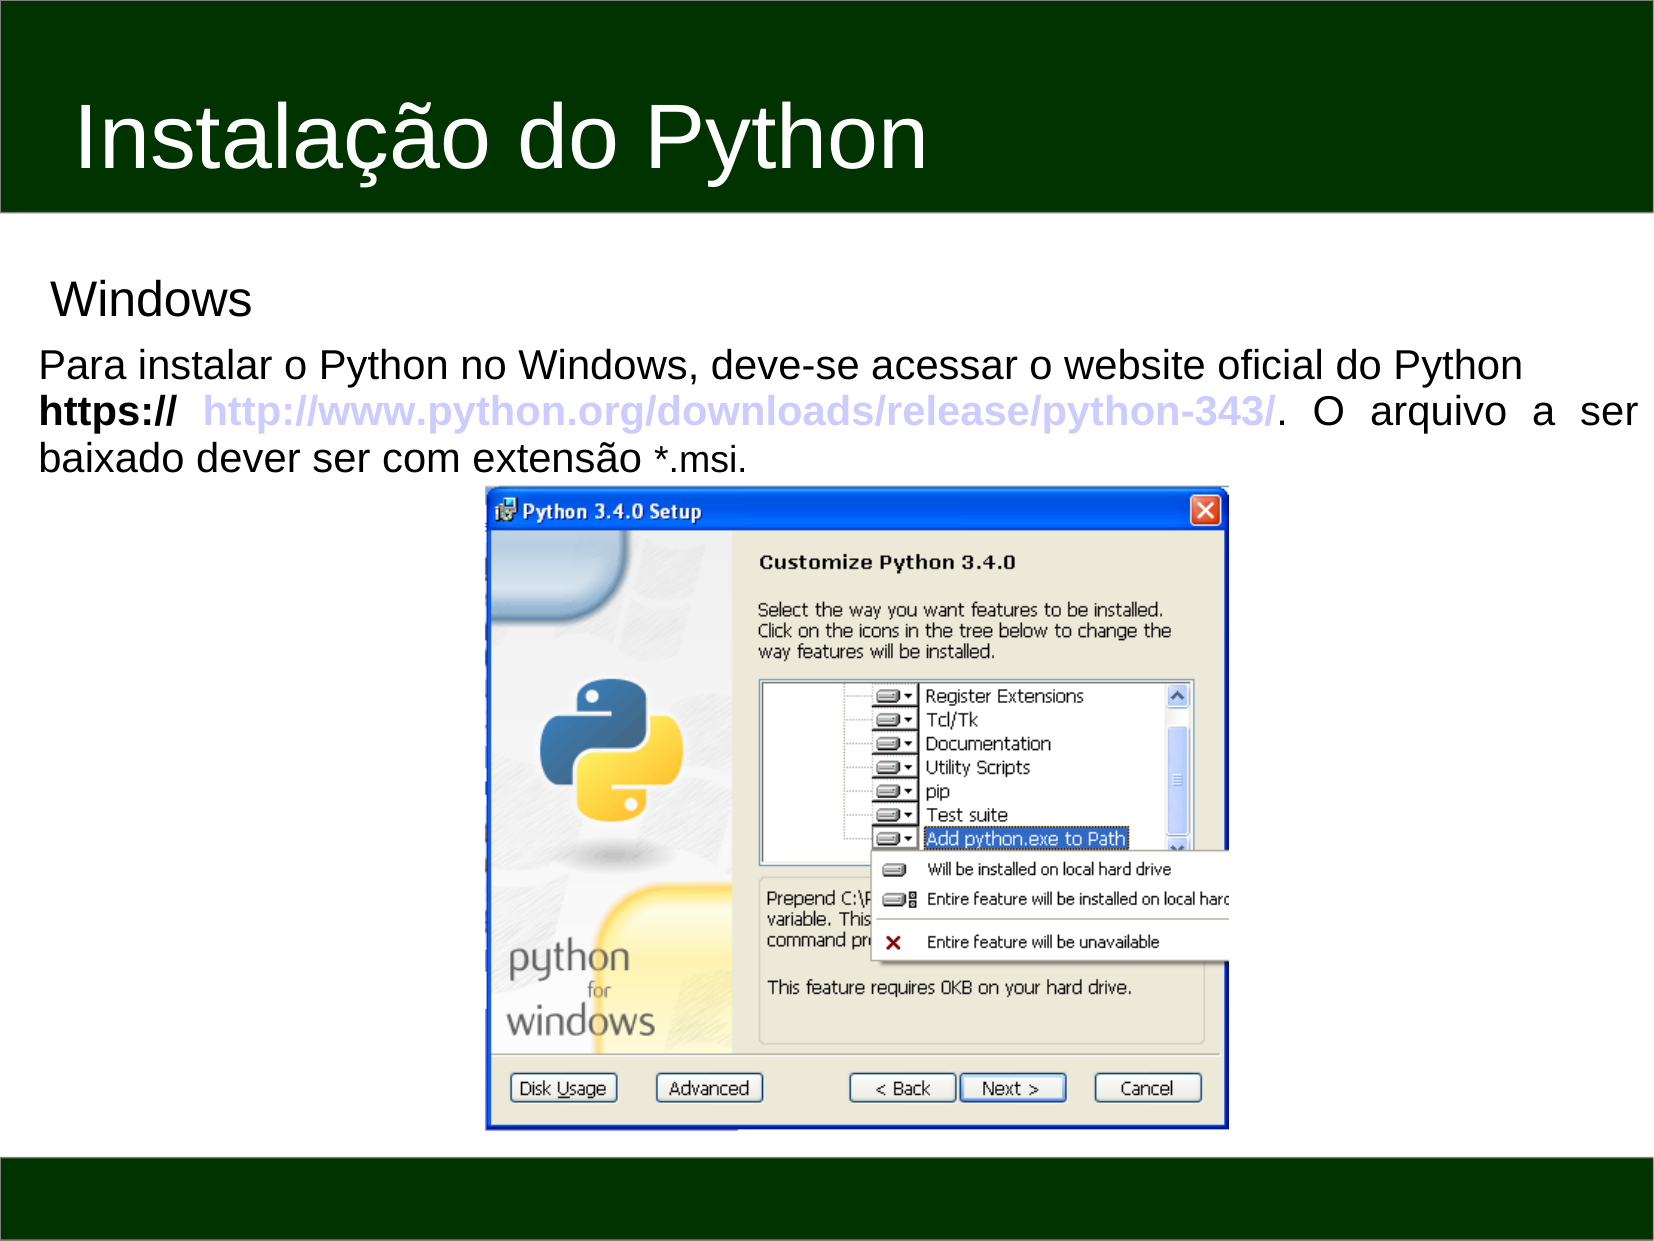

Instalação do Python
Windows
Para instalar o Python no Windows, deve-se acessar o website oficial do Python
https:// http://www.python.org/downloads/release/python-343/. O arquivo a ser baixado dever ser com extensão *.msi.